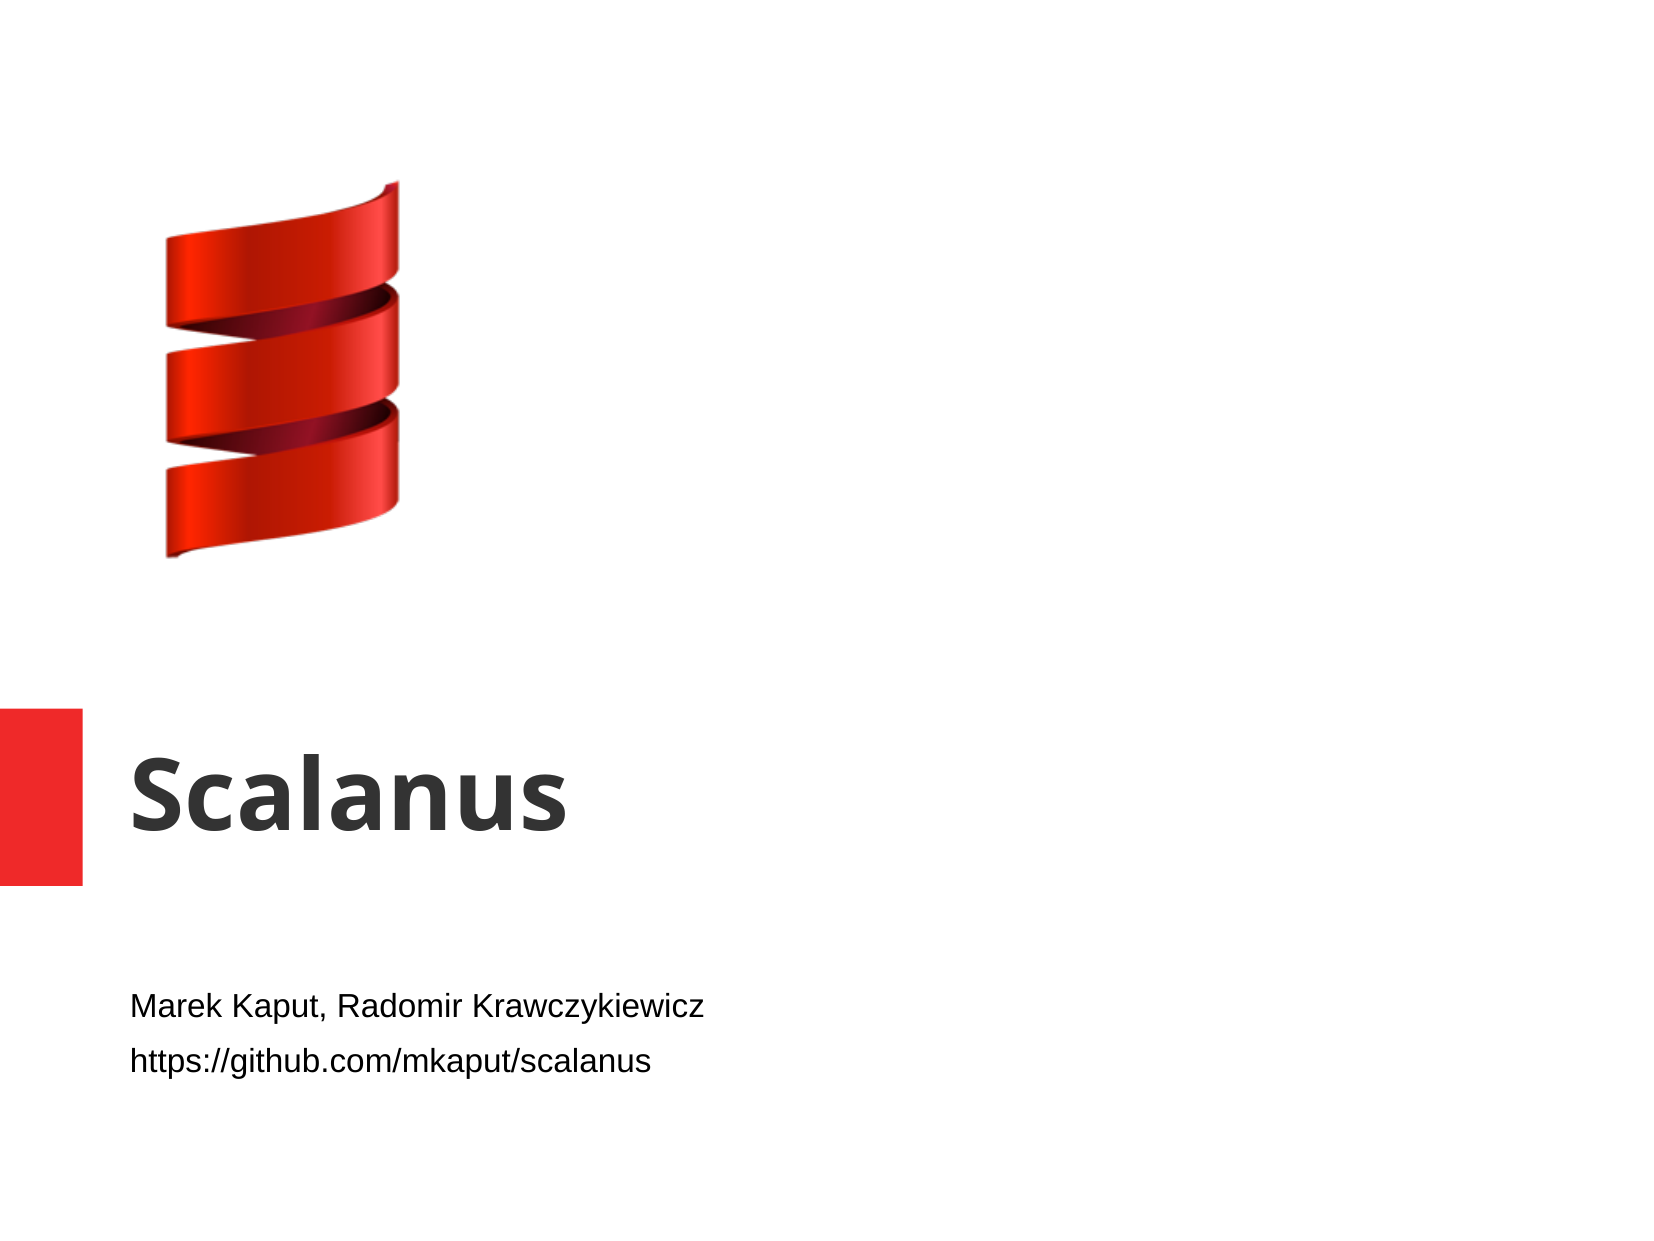

# Scalanus
Marek Kaput, Radomir Krawczykiewicz
https://github.com/mkaput/scalanus